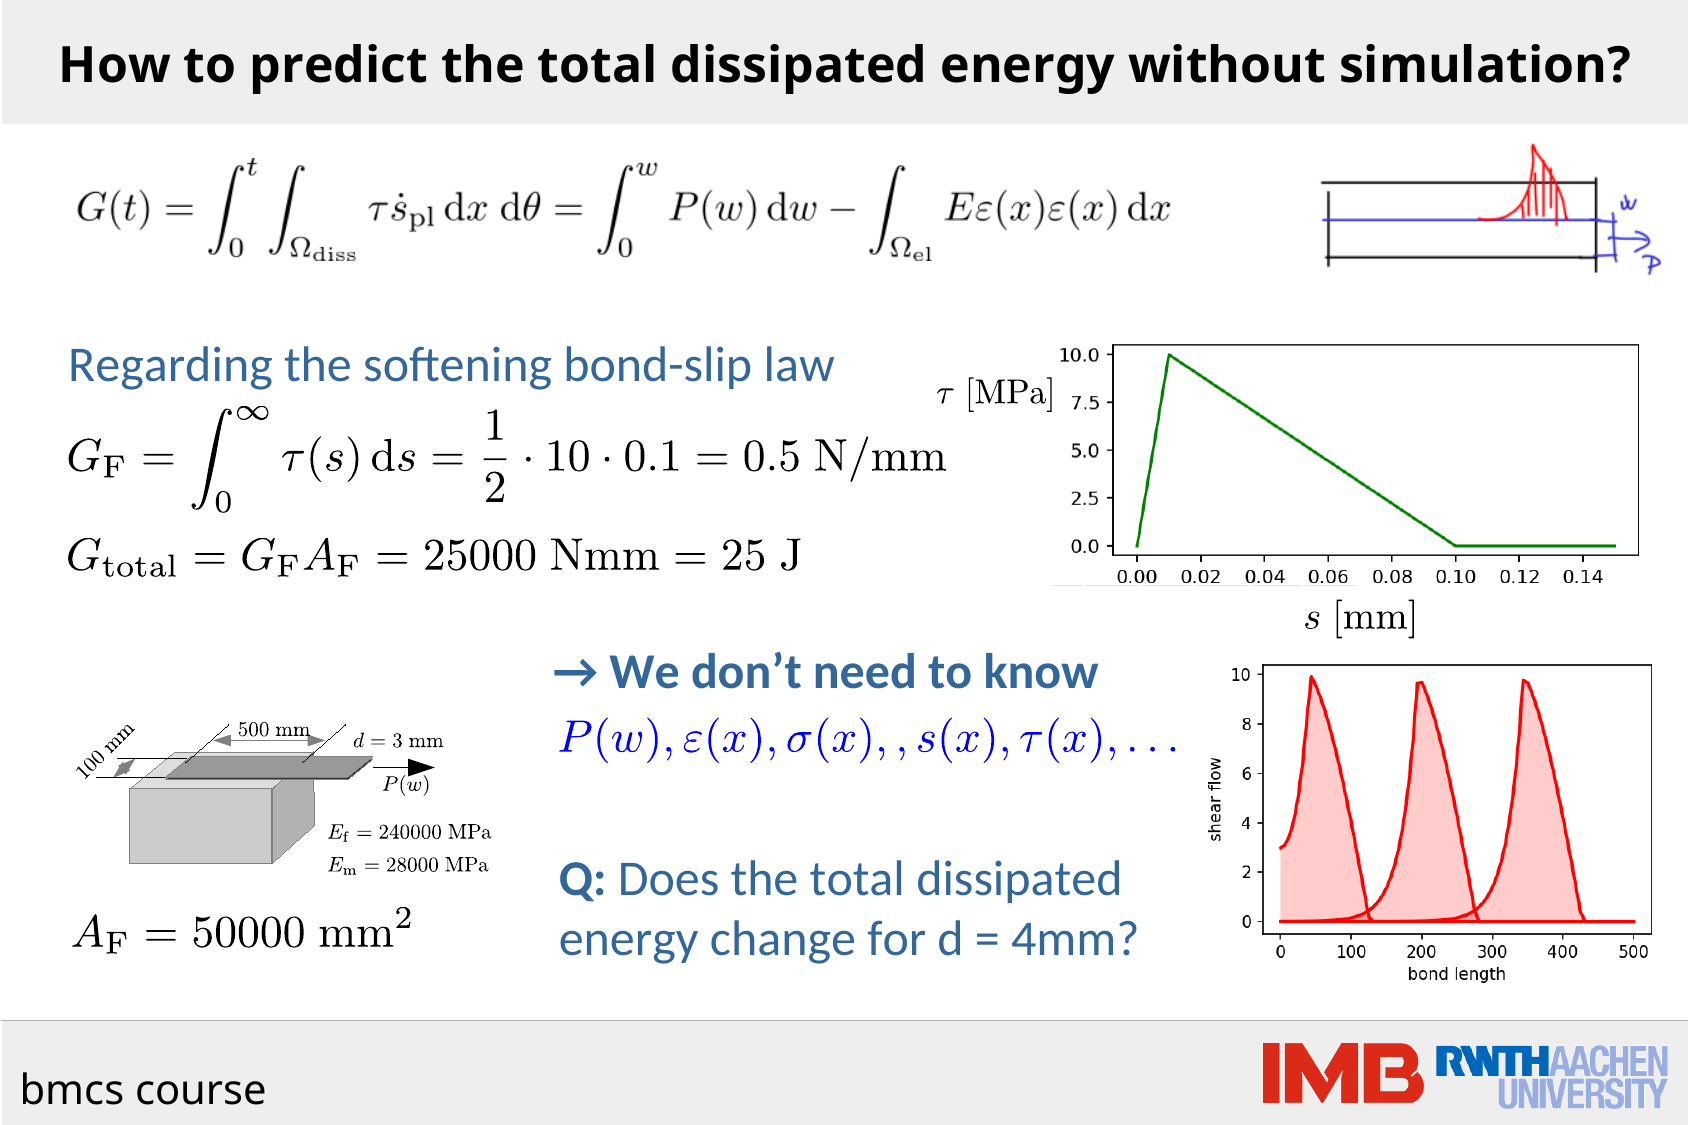

# How to predict the total dissipated energy without simulation?
Regarding the softening bond-slip law
→ We don’t need to know
Q: Does the total dissipated energy change for d = 4mm?